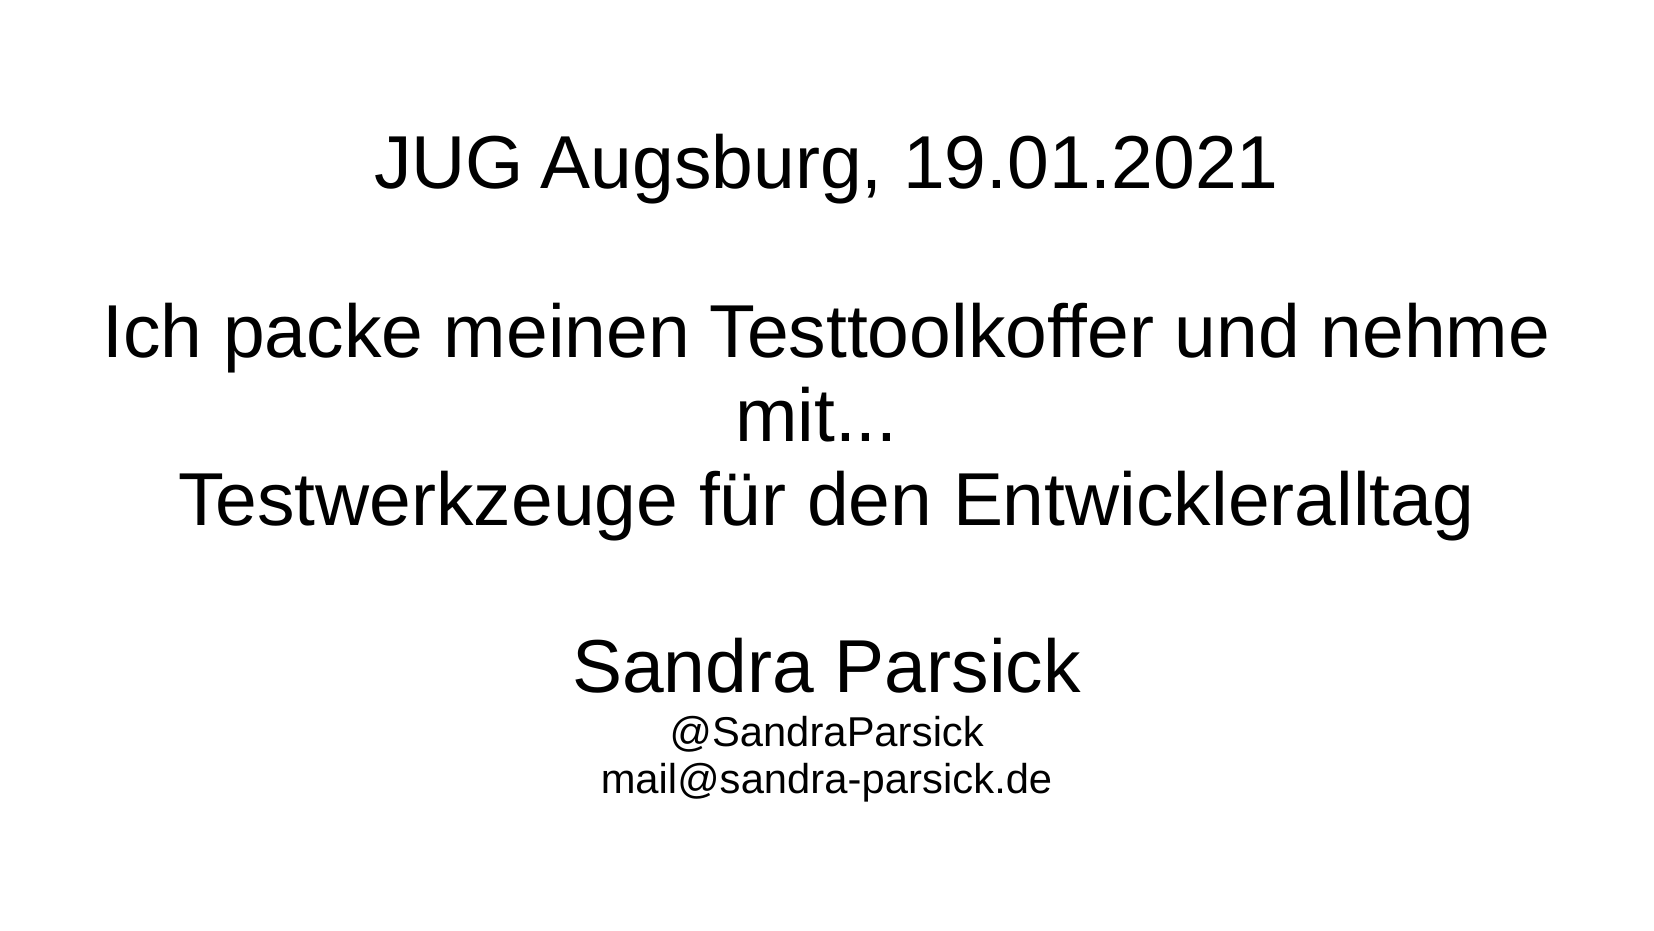

# JUG Augsburg, 19.01.2021
Ich packe meinen Testtoolkoffer und nehme mit...
Testwerkzeuge für den Entwickleralltag
Sandra Parsick
@SandraParsick
mail@sandra-parsick.de